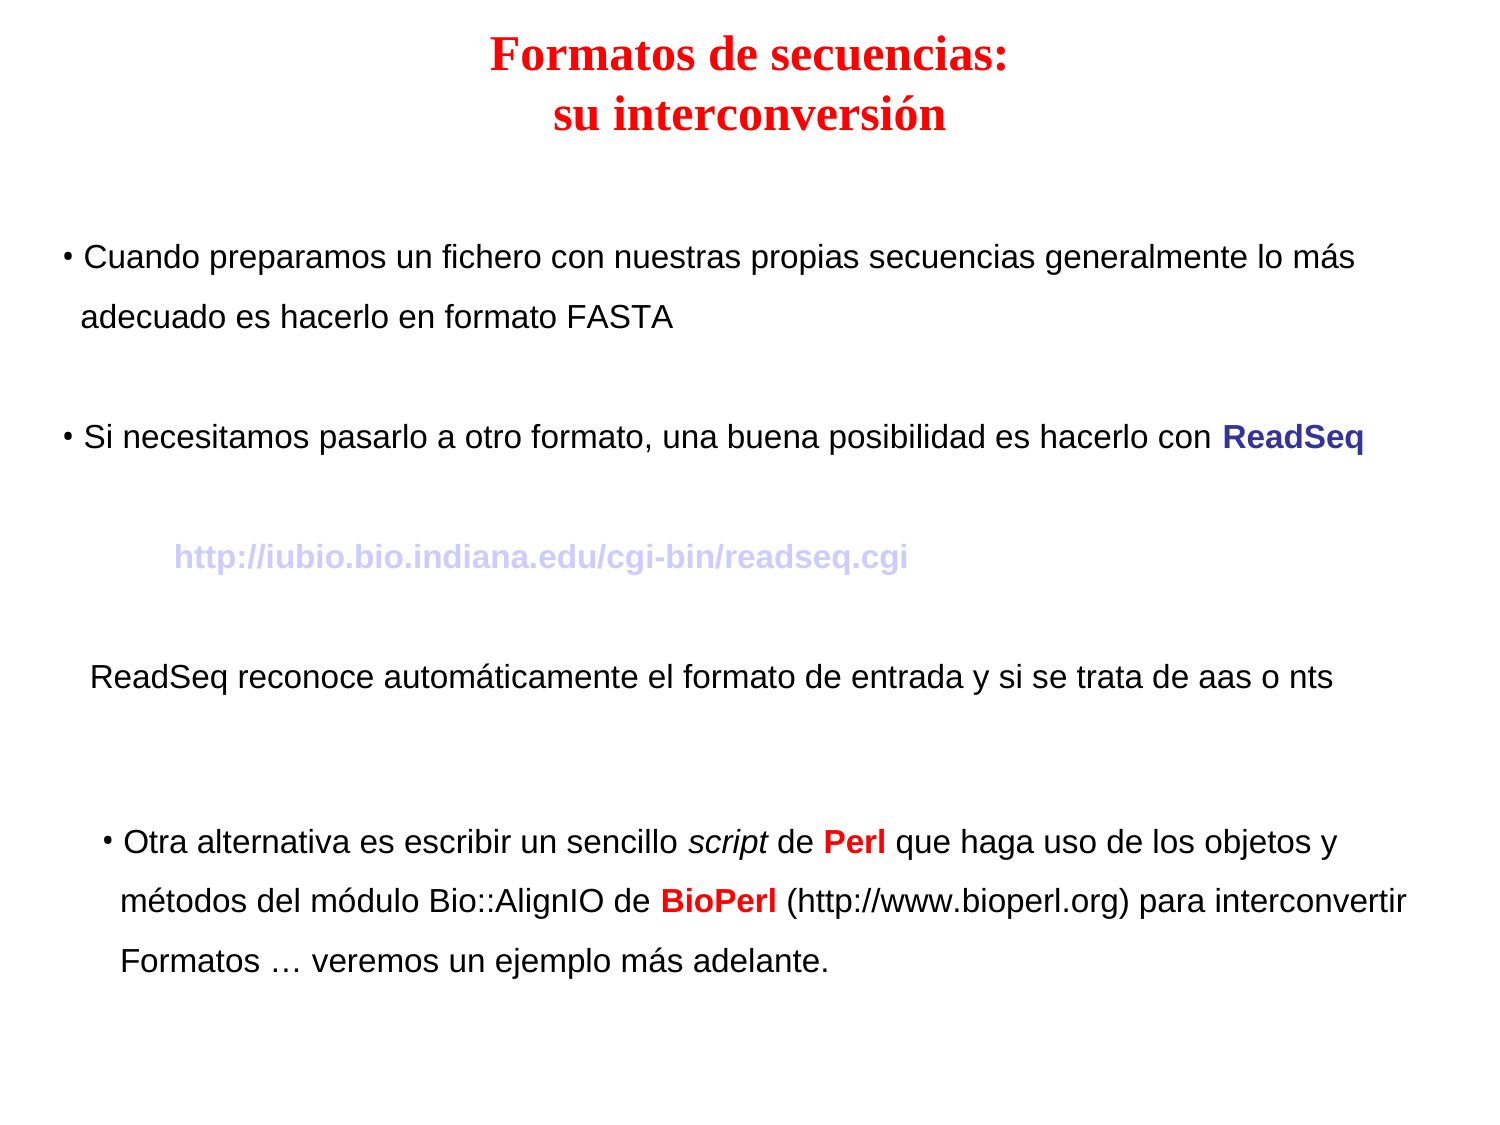

Formatos de secuencias:
su interconversión
 Cuando preparamos un fichero con nuestras propias secuencias generalmente lo más
 adecuado es hacerlo en formato FASTA
 Si necesitamos pasarlo a otro formato, una buena posibilidad es hacerlo con ReadSeq
	 http://iubio.bio.indiana.edu/cgi-bin/readseq.cgi
 ReadSeq reconoce automáticamente el formato de entrada y si se trata de aas o nts
 Otra alternativa es escribir un sencillo script de Perl que haga uso de los objetos y
 métodos del módulo Bio::AlignIO de BioPerl (http://www.bioperl.org) para interconvertir
 Formatos … veremos un ejemplo más adelante.